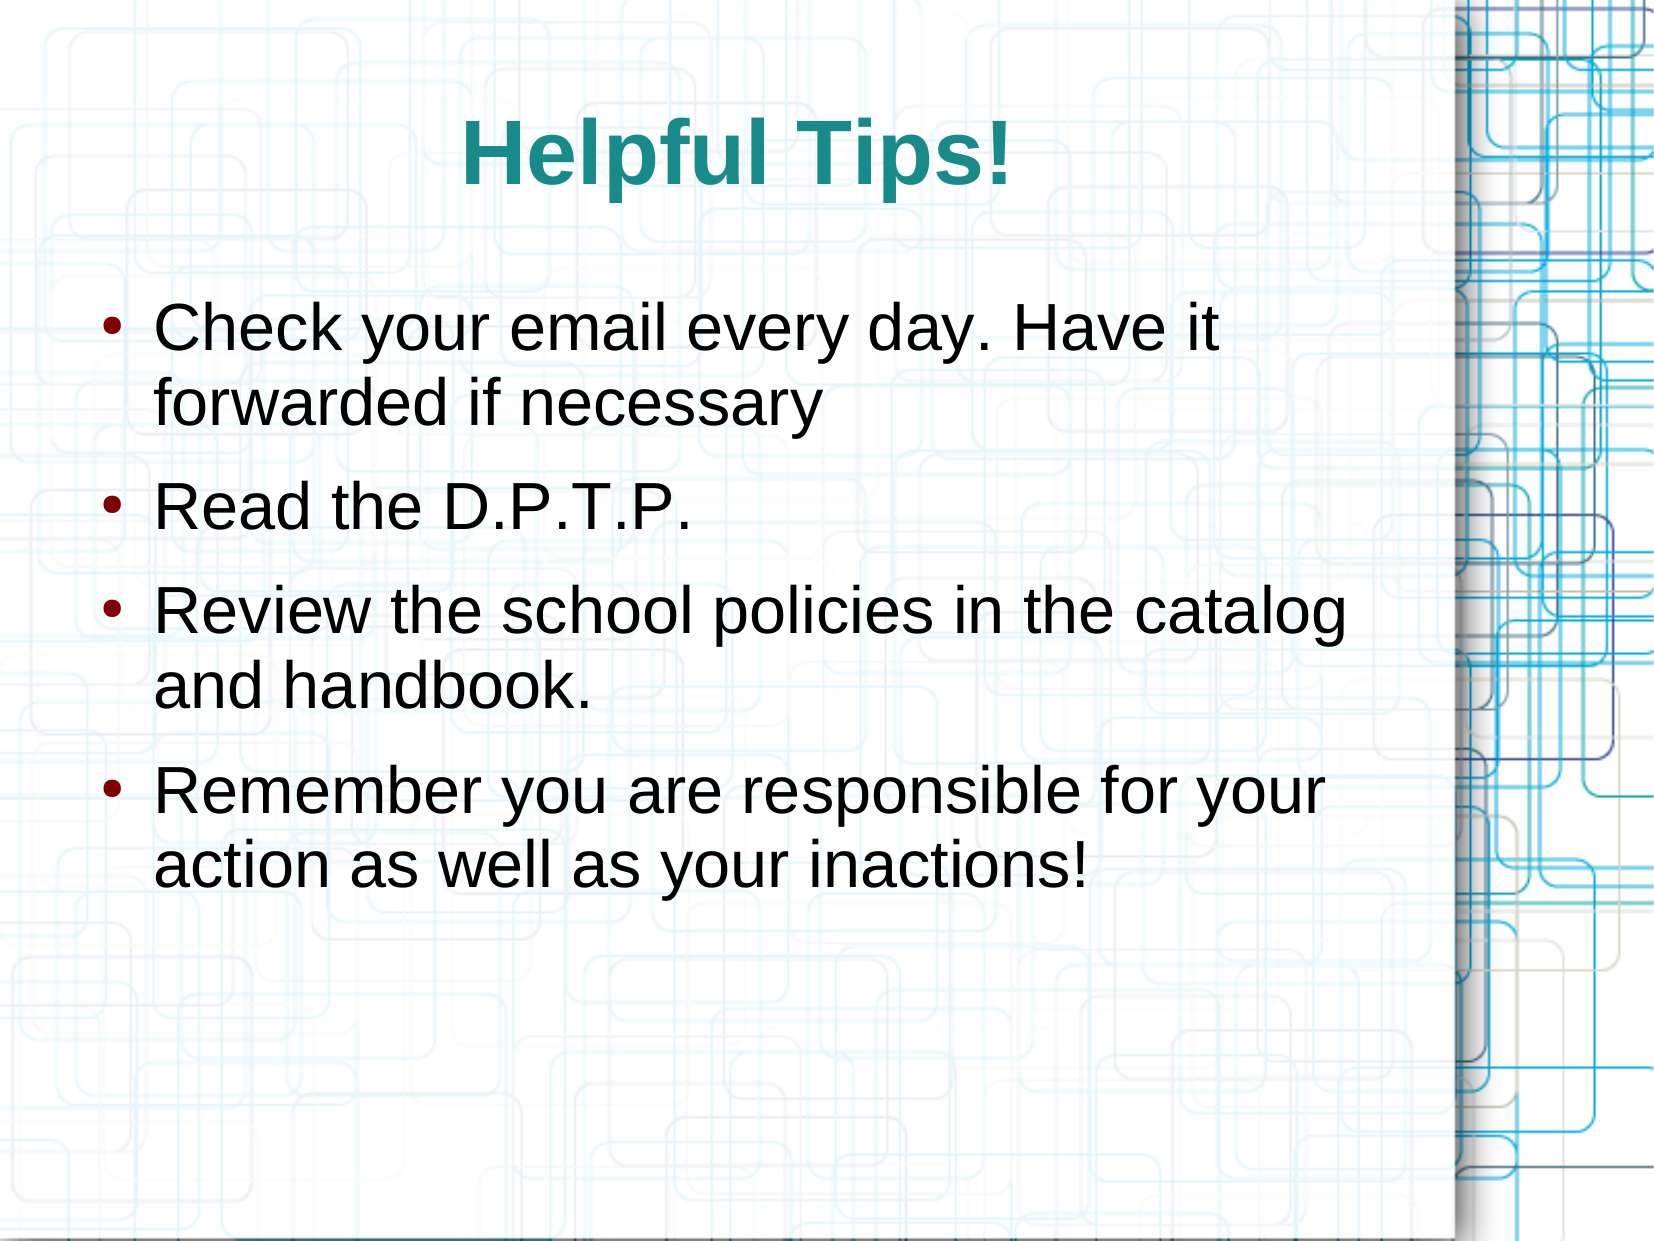

# Helpful Tips!
Check your email every day. Have it forwarded if necessary
Read the D.P.T.P.
Review the school policies in the catalog and handbook.
Remember you are responsible for your action as well as your inactions!